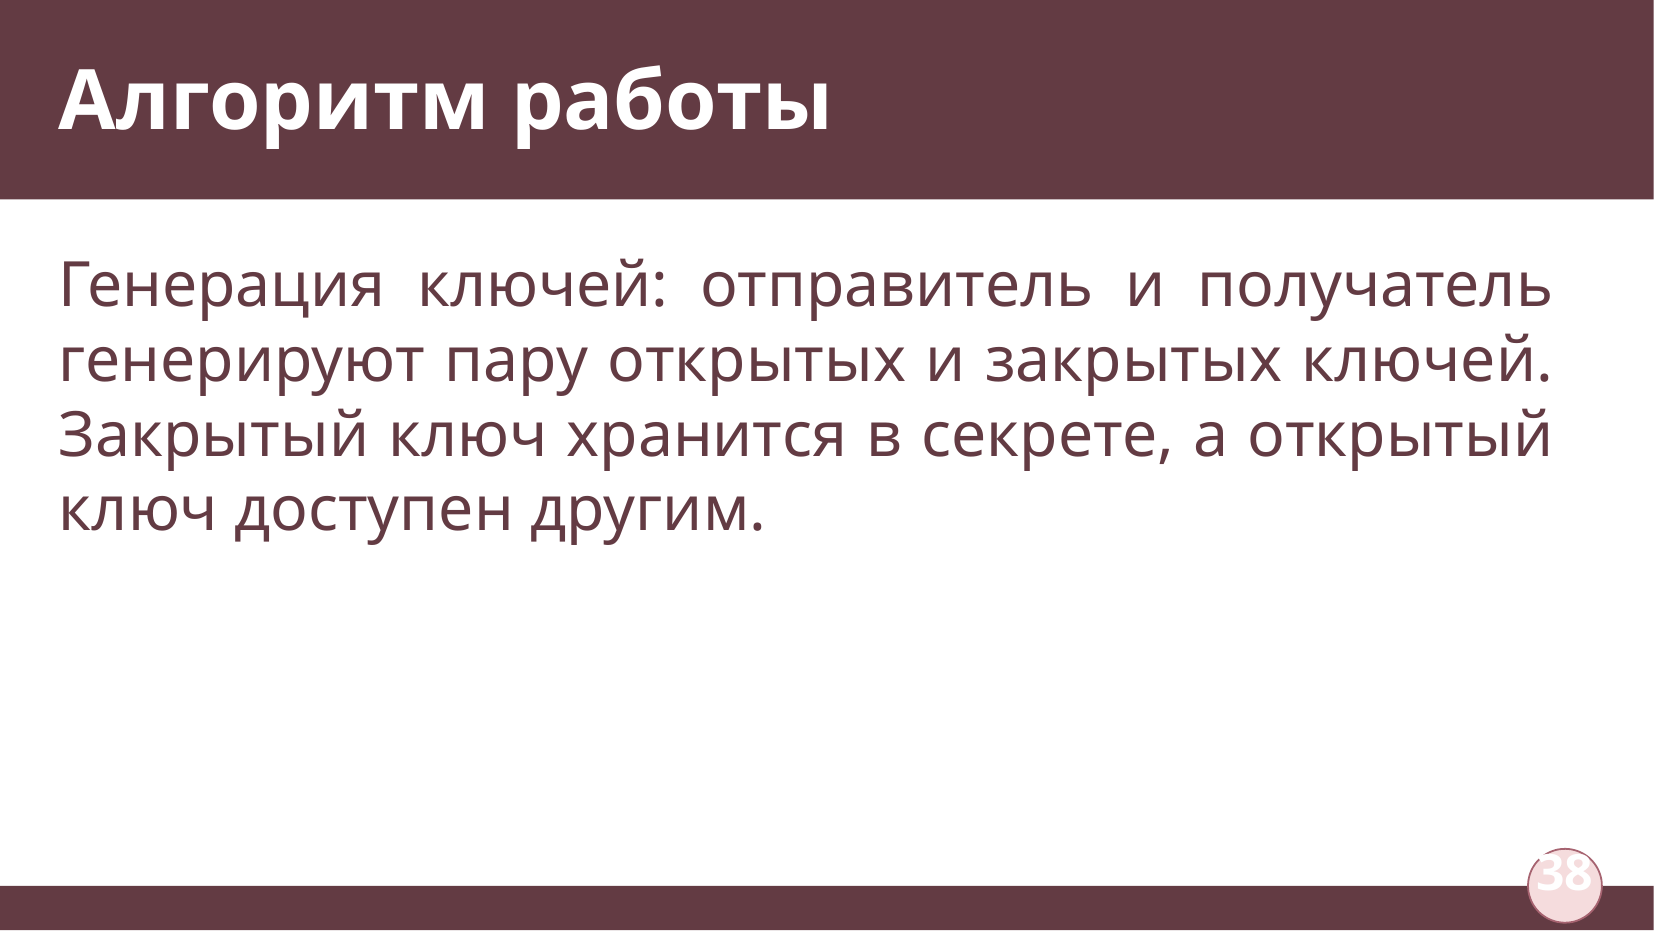

# Алгоритм работы
Генерация ключей: отправитель и получатель генерируют пару открытых и закрытых ключей. Закрытый ключ хранится в секрете, а открытый ключ доступен другим.